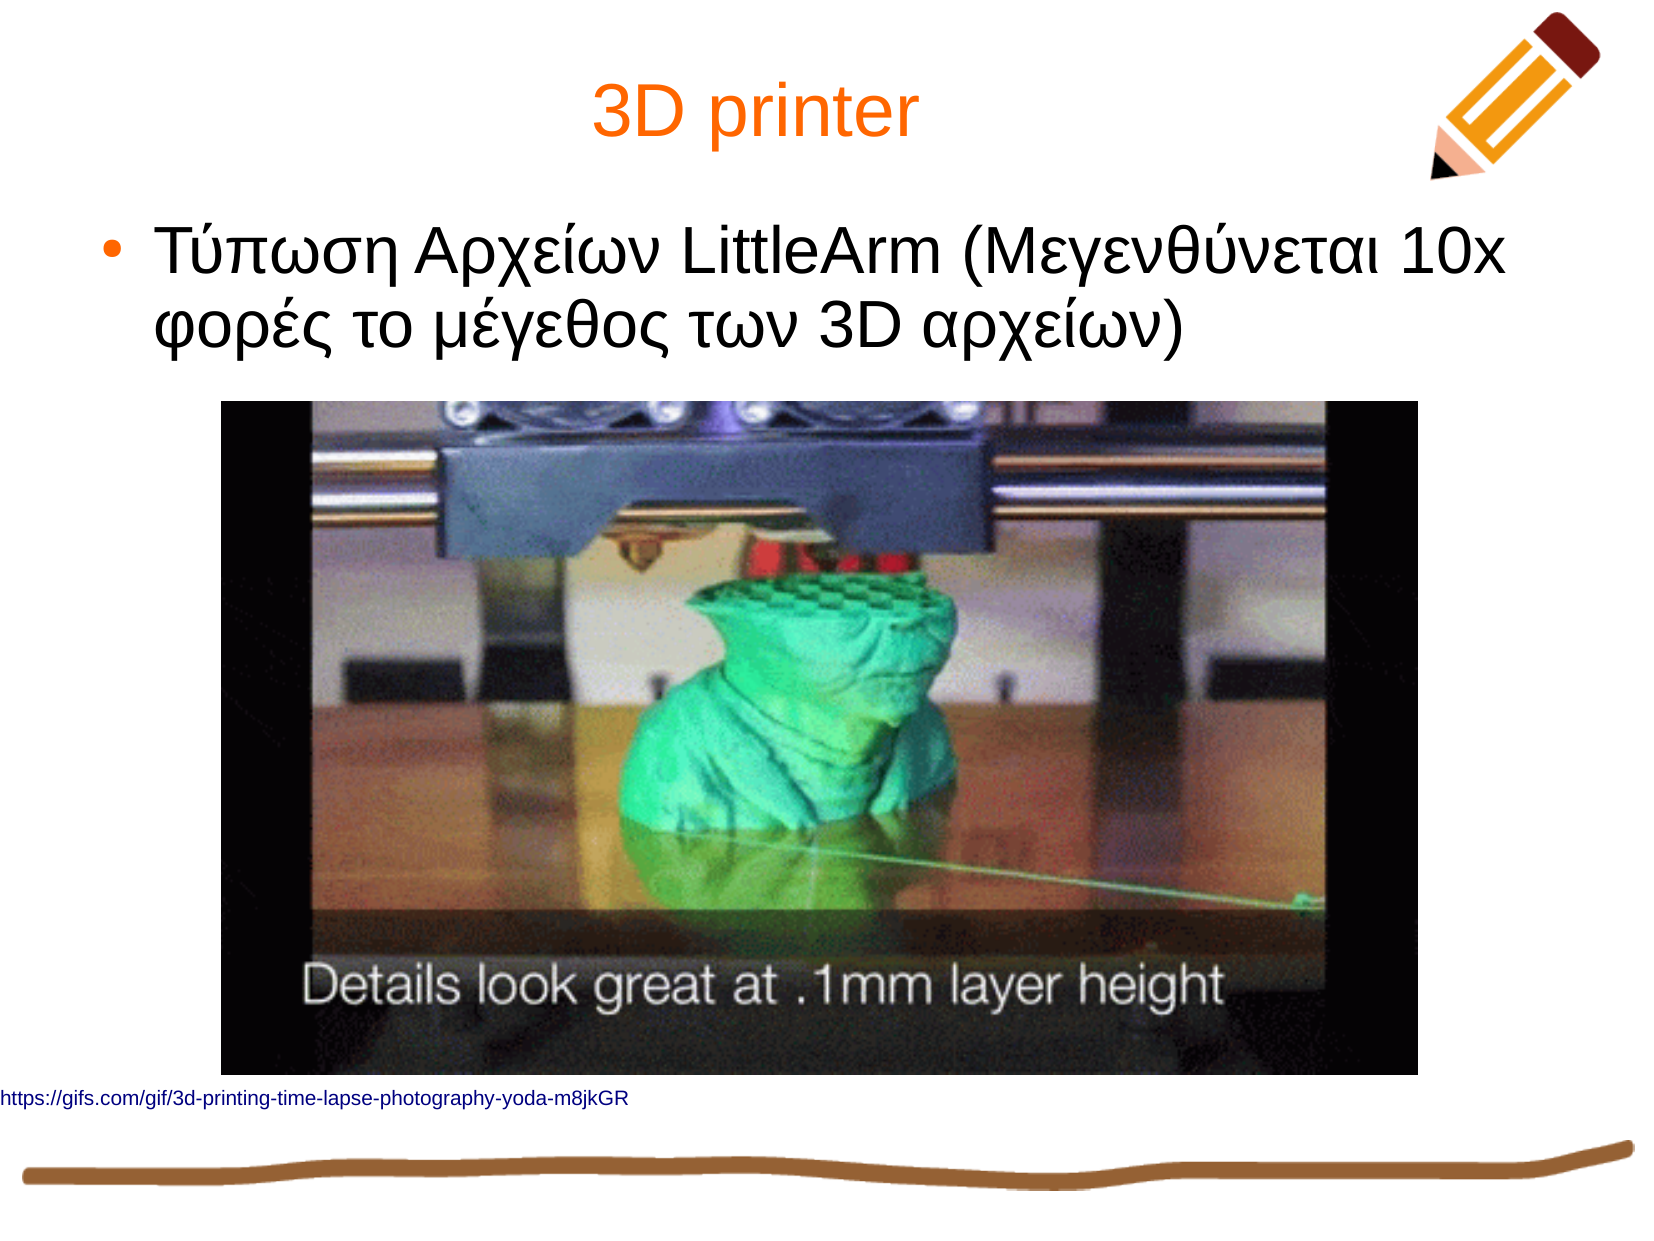

# 3D printer
Τύπωση Αρχείων LittleArm (Μεγενθύνεται 10x φορές το μέγεθος των 3D αρχείων)
https://gifs.com/gif/3d-printing-time-lapse-photography-yoda-m8jkGR